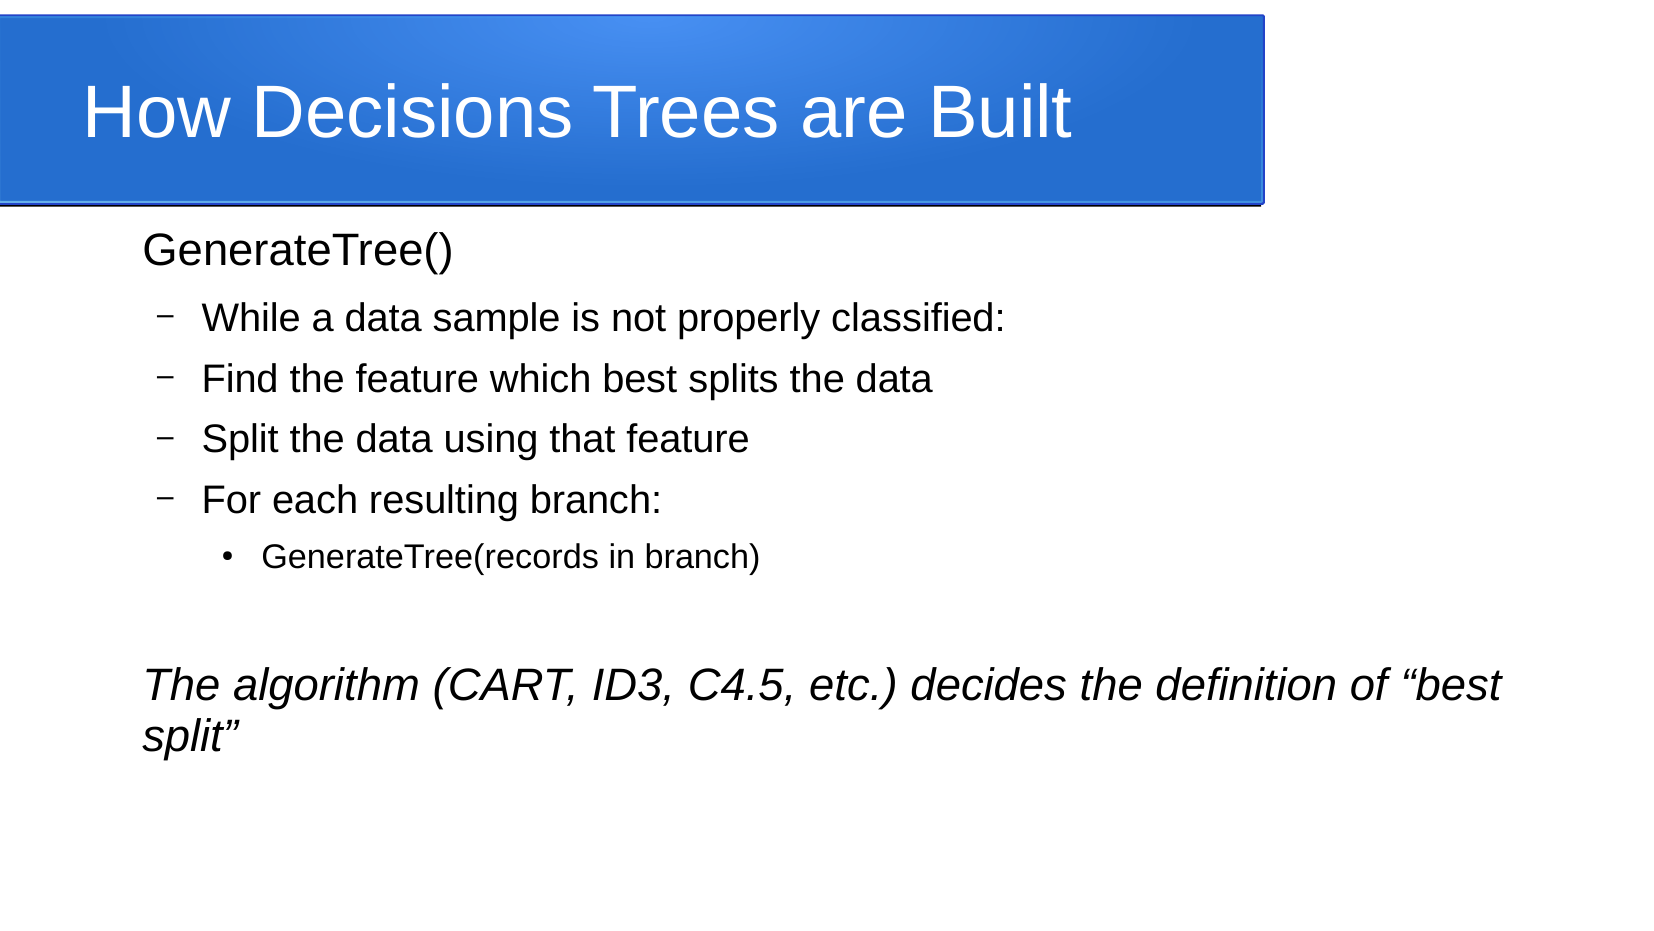

# How Decisions Trees are Built
GenerateTree()
While a data sample is not properly classified:
Find the feature which best splits the data
Split the data using that feature
For each resulting branch:
GenerateTree(records in branch)
The algorithm (CART, ID3, C4.5, etc.) decides the definition of “best split”